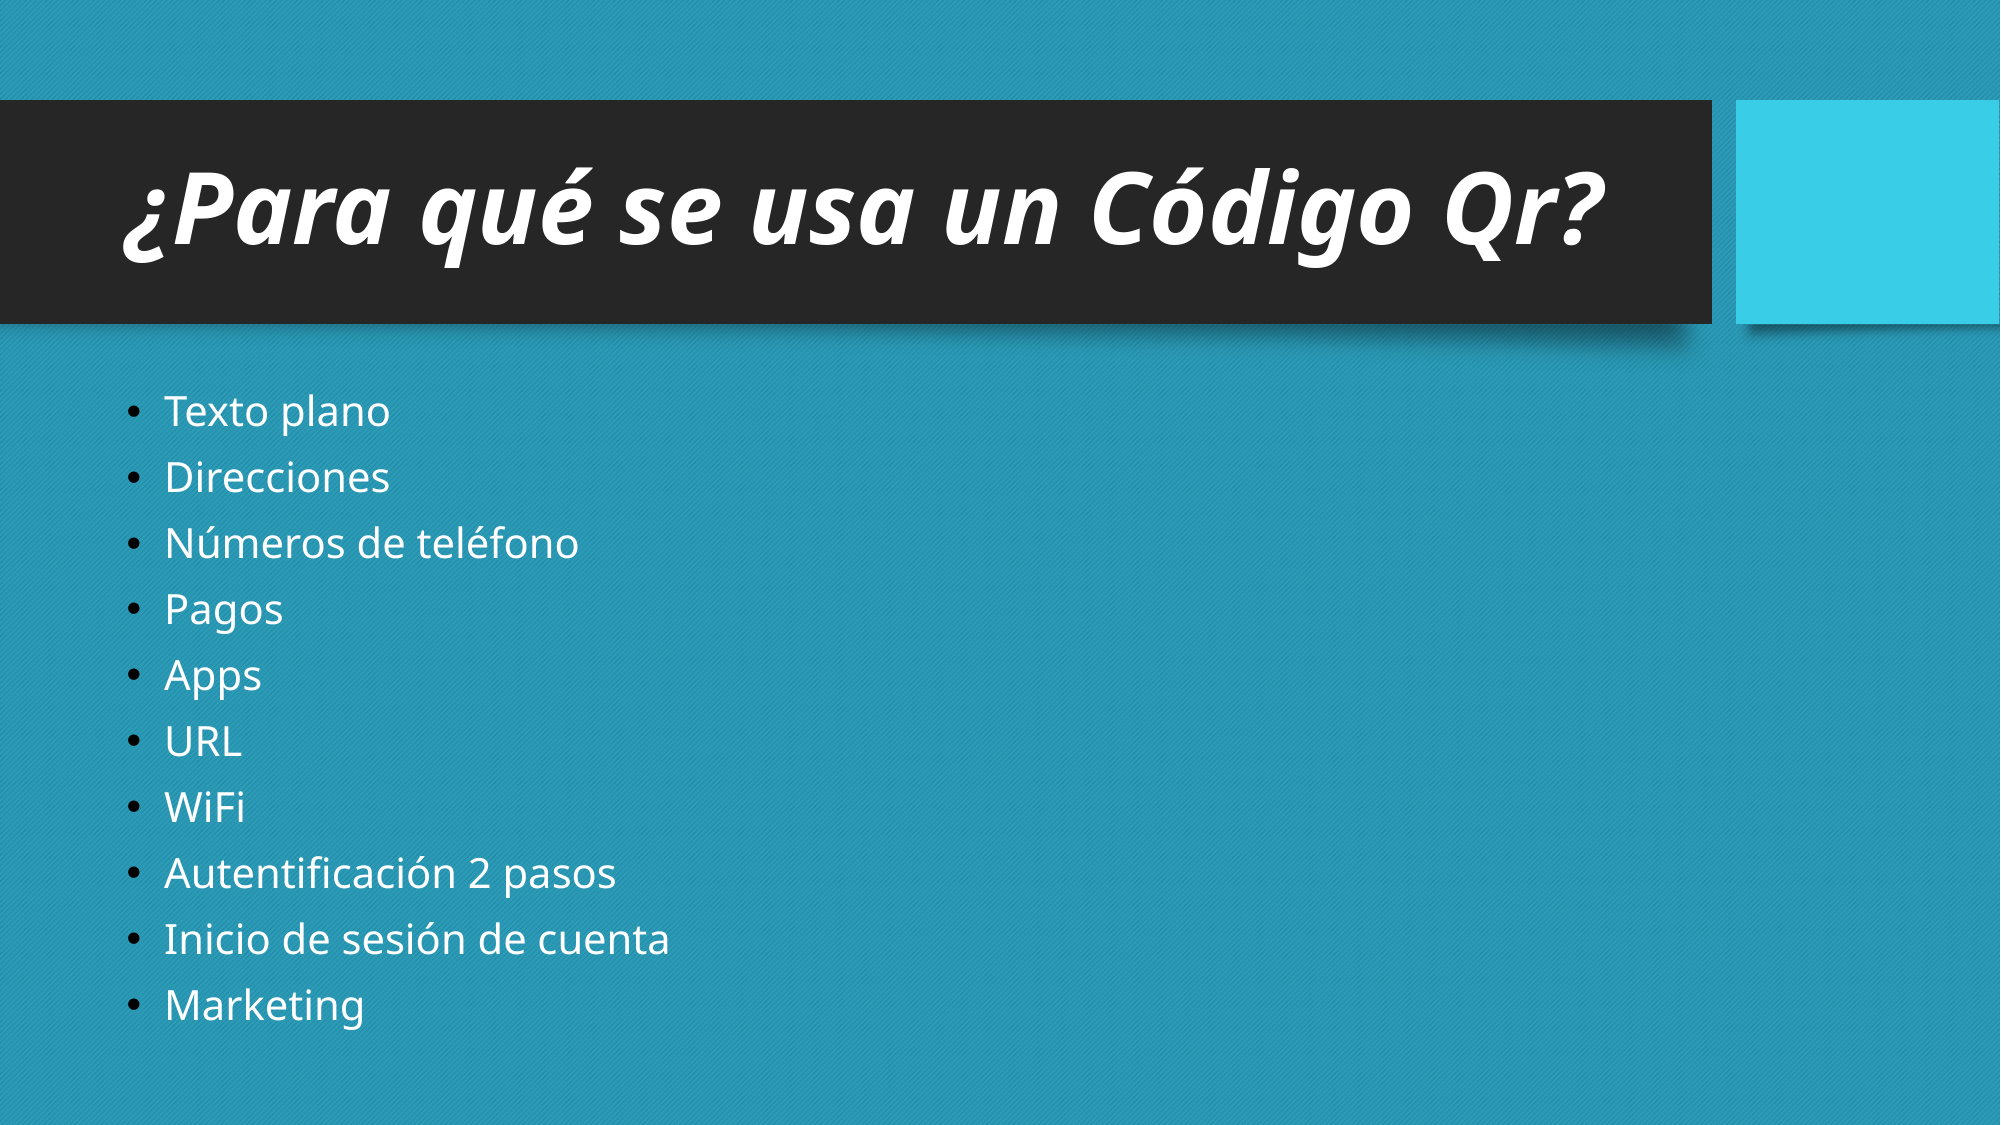

# ¿Para qué se usa un Código Qr?
Texto plano
Direcciones
Números de teléfono
Pagos
Apps
URL
WiFi
Autentificación 2 pasos
Inicio de sesión de cuenta
Marketing